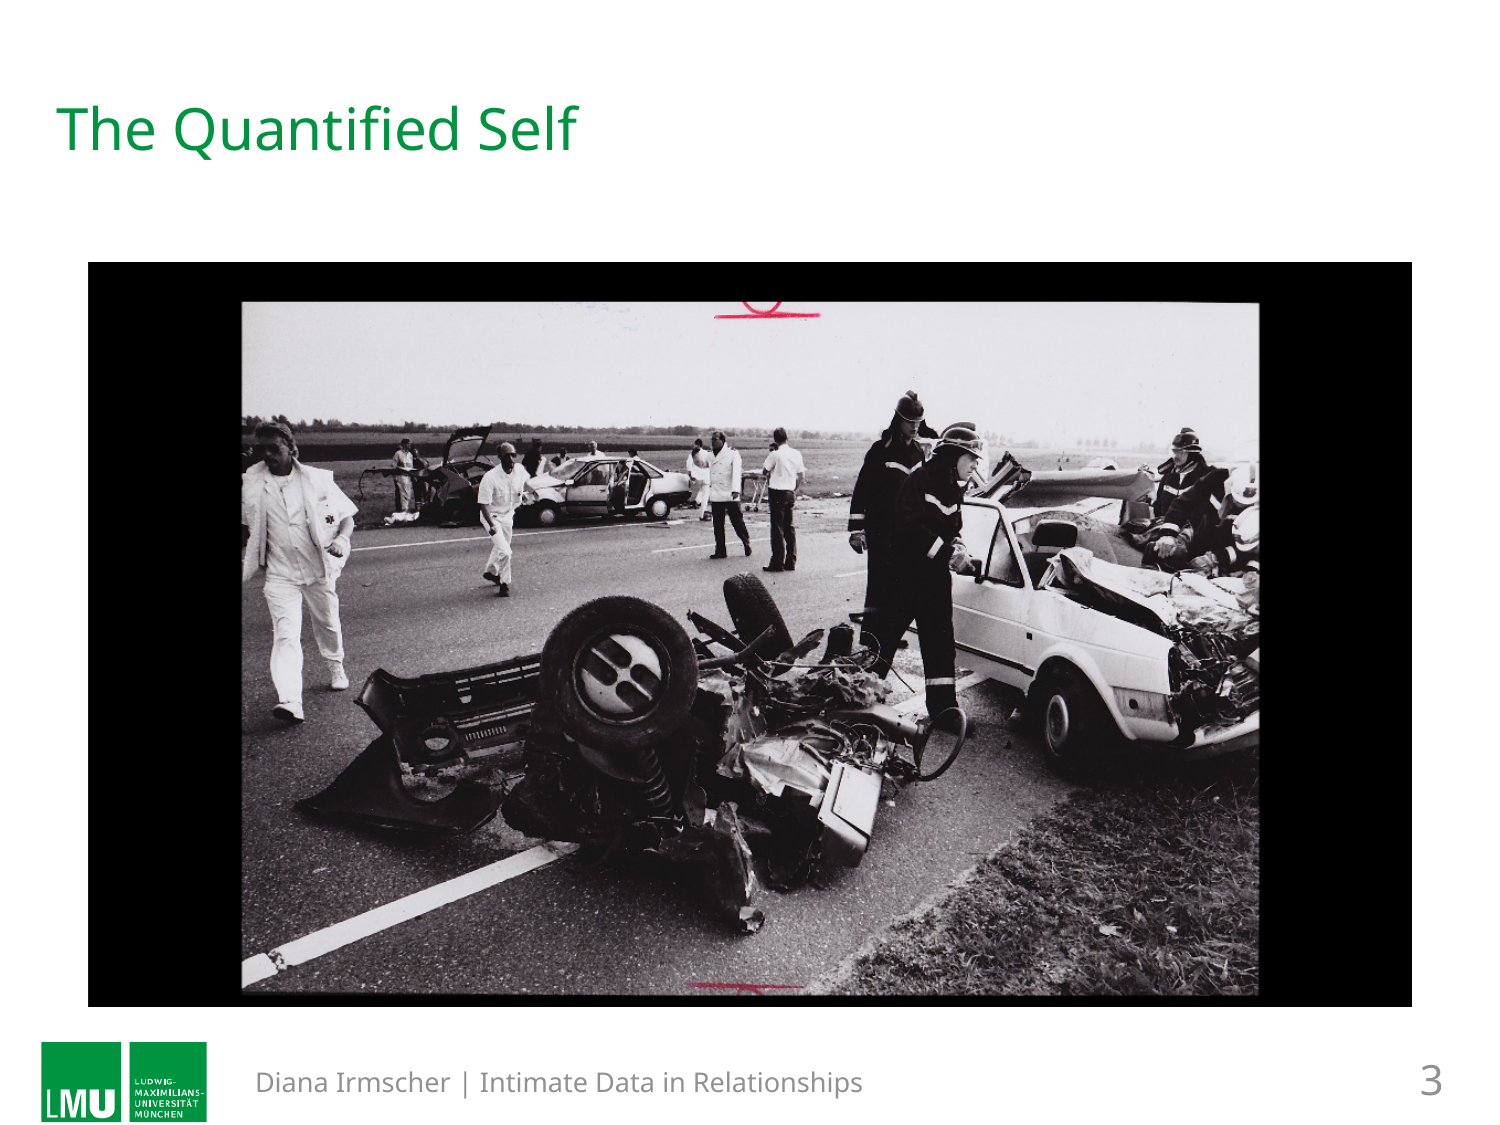

# The Quantified Self
Diana Irmscher | Intimate Data in Relationships